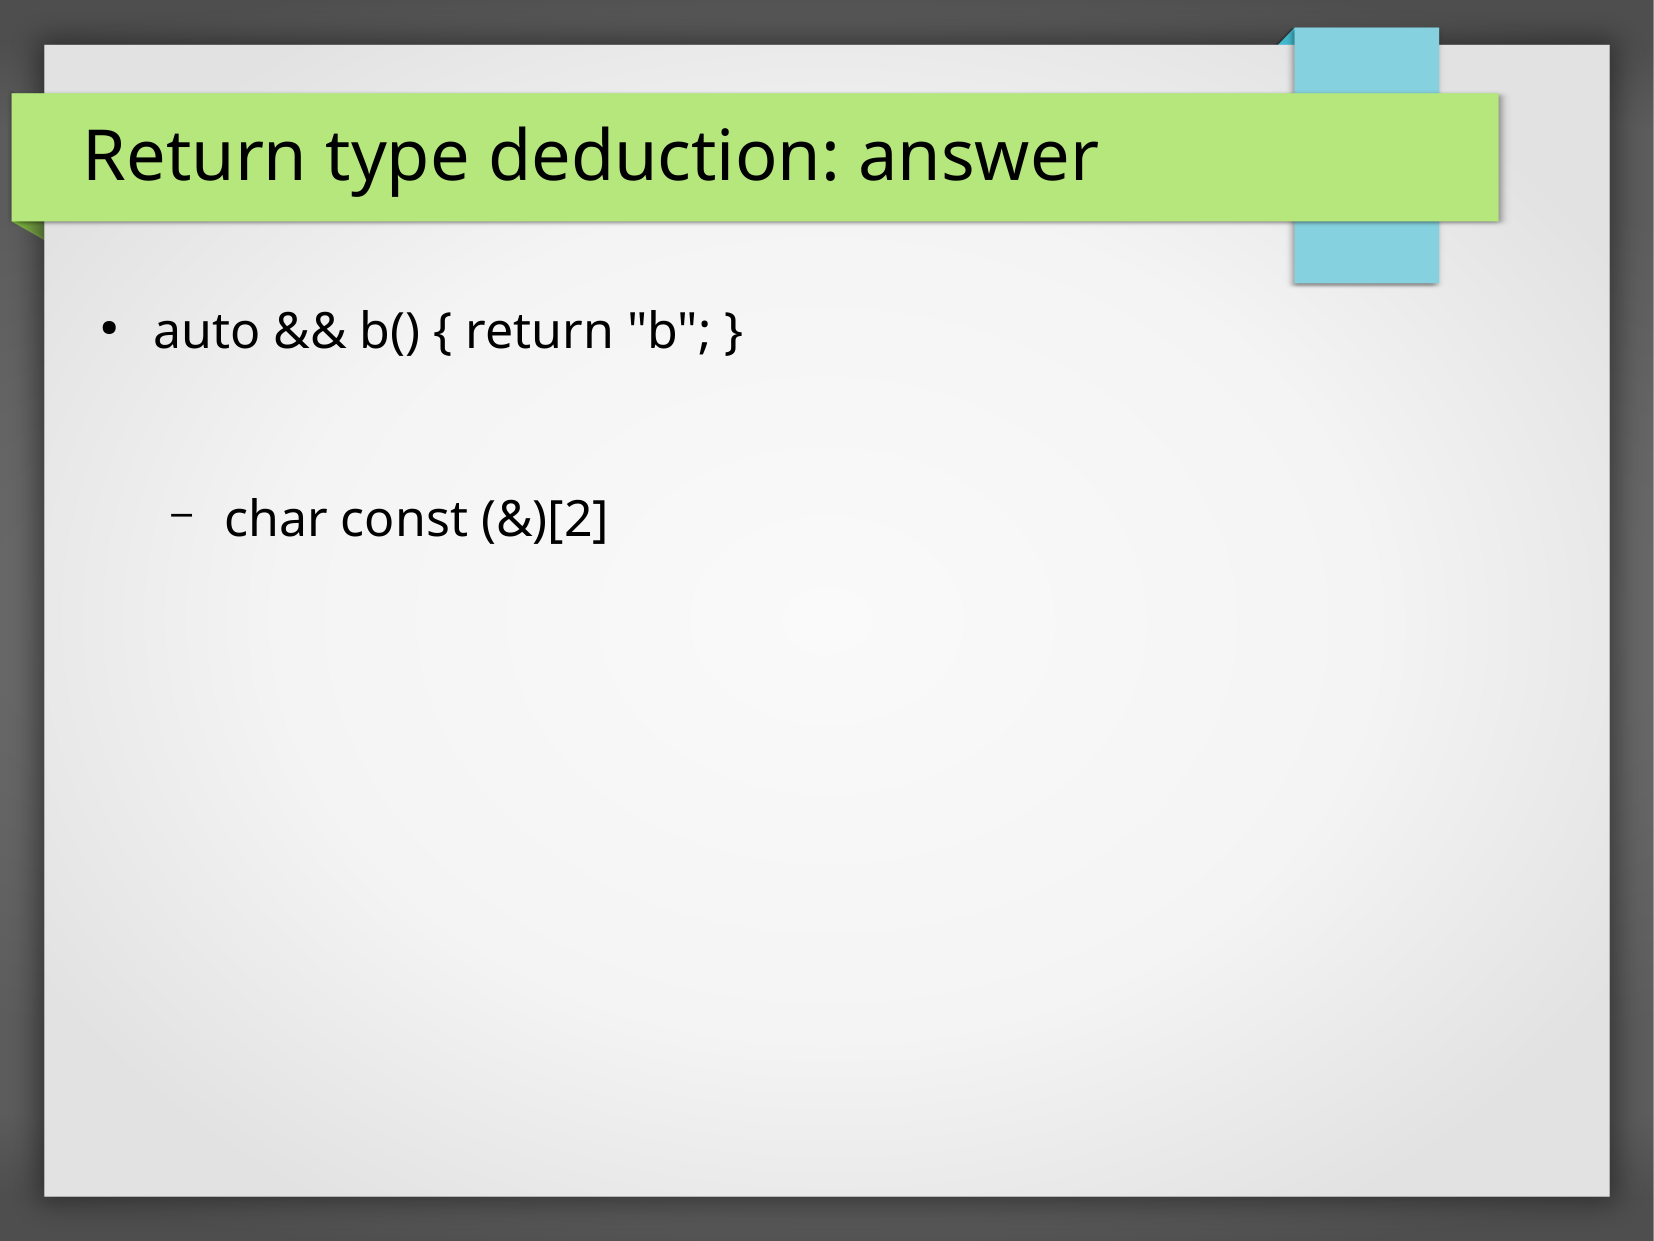

# Return type deduction: answer
auto && b() { return "b"; }
char const (&)[2]